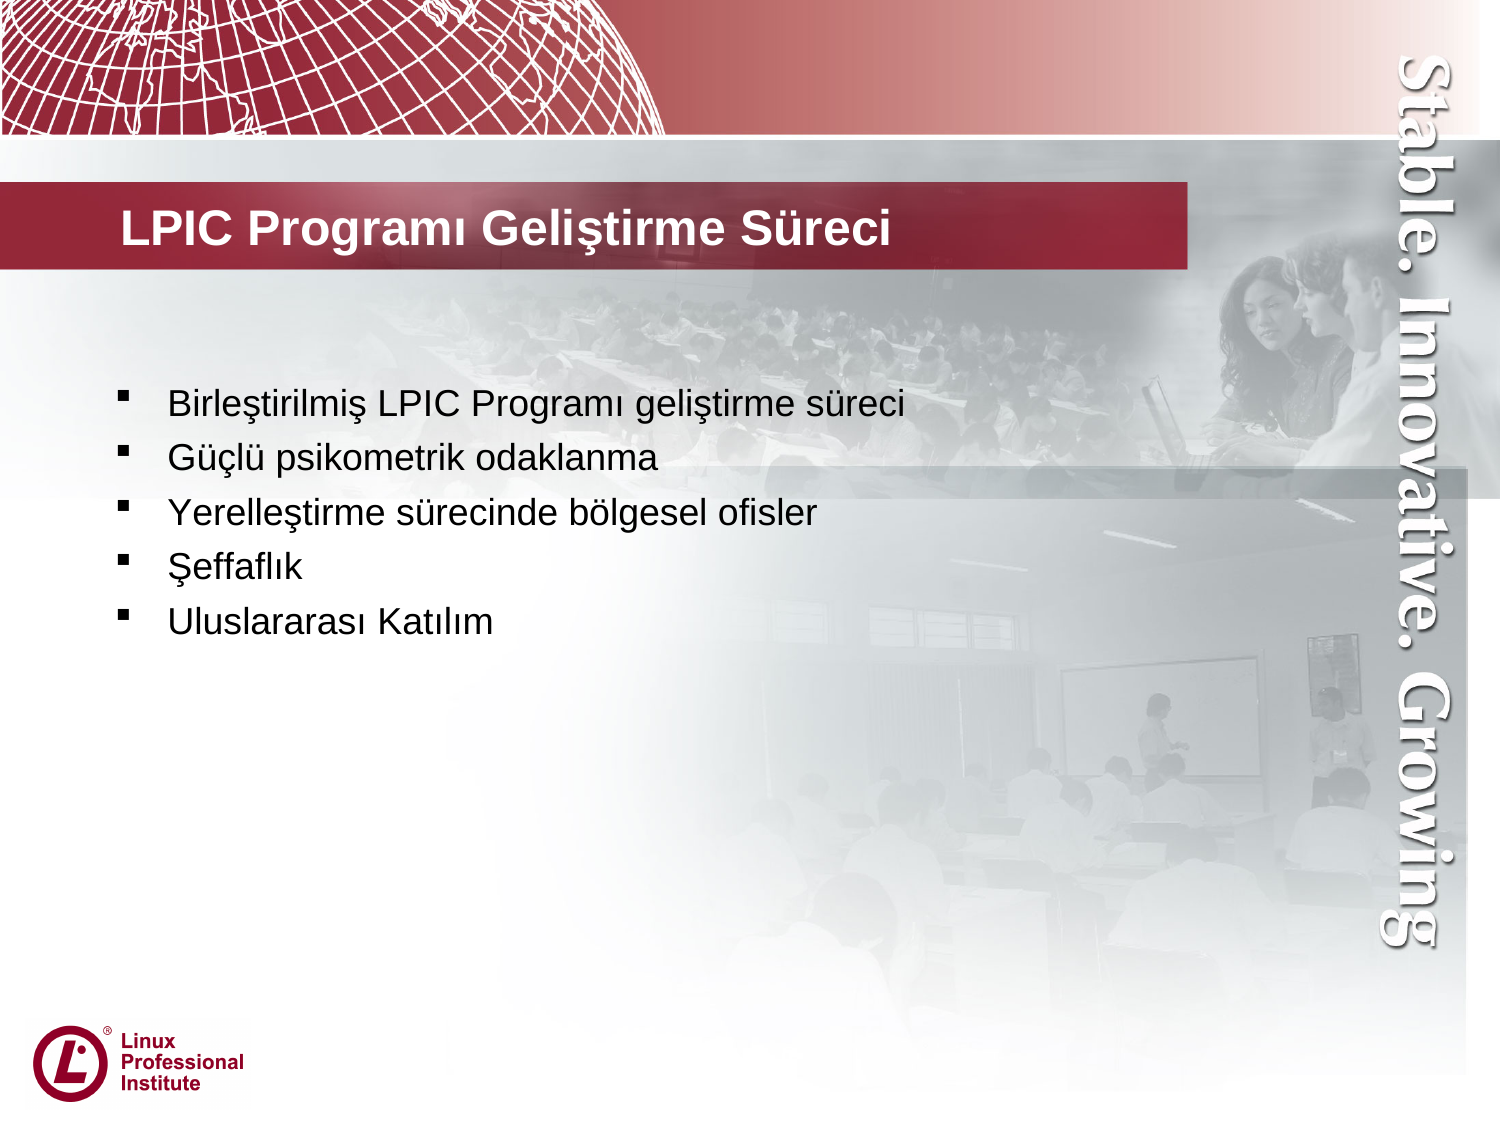

LPIC Programı Geliştirme Süreci
Birleştirilmiş LPIC Programı geliştirme süreci
Güçlü psikometrik odaklanma
Yerelleştirme sürecinde bölgesel ofisler
Şeffaflık
Uluslararası Katılım